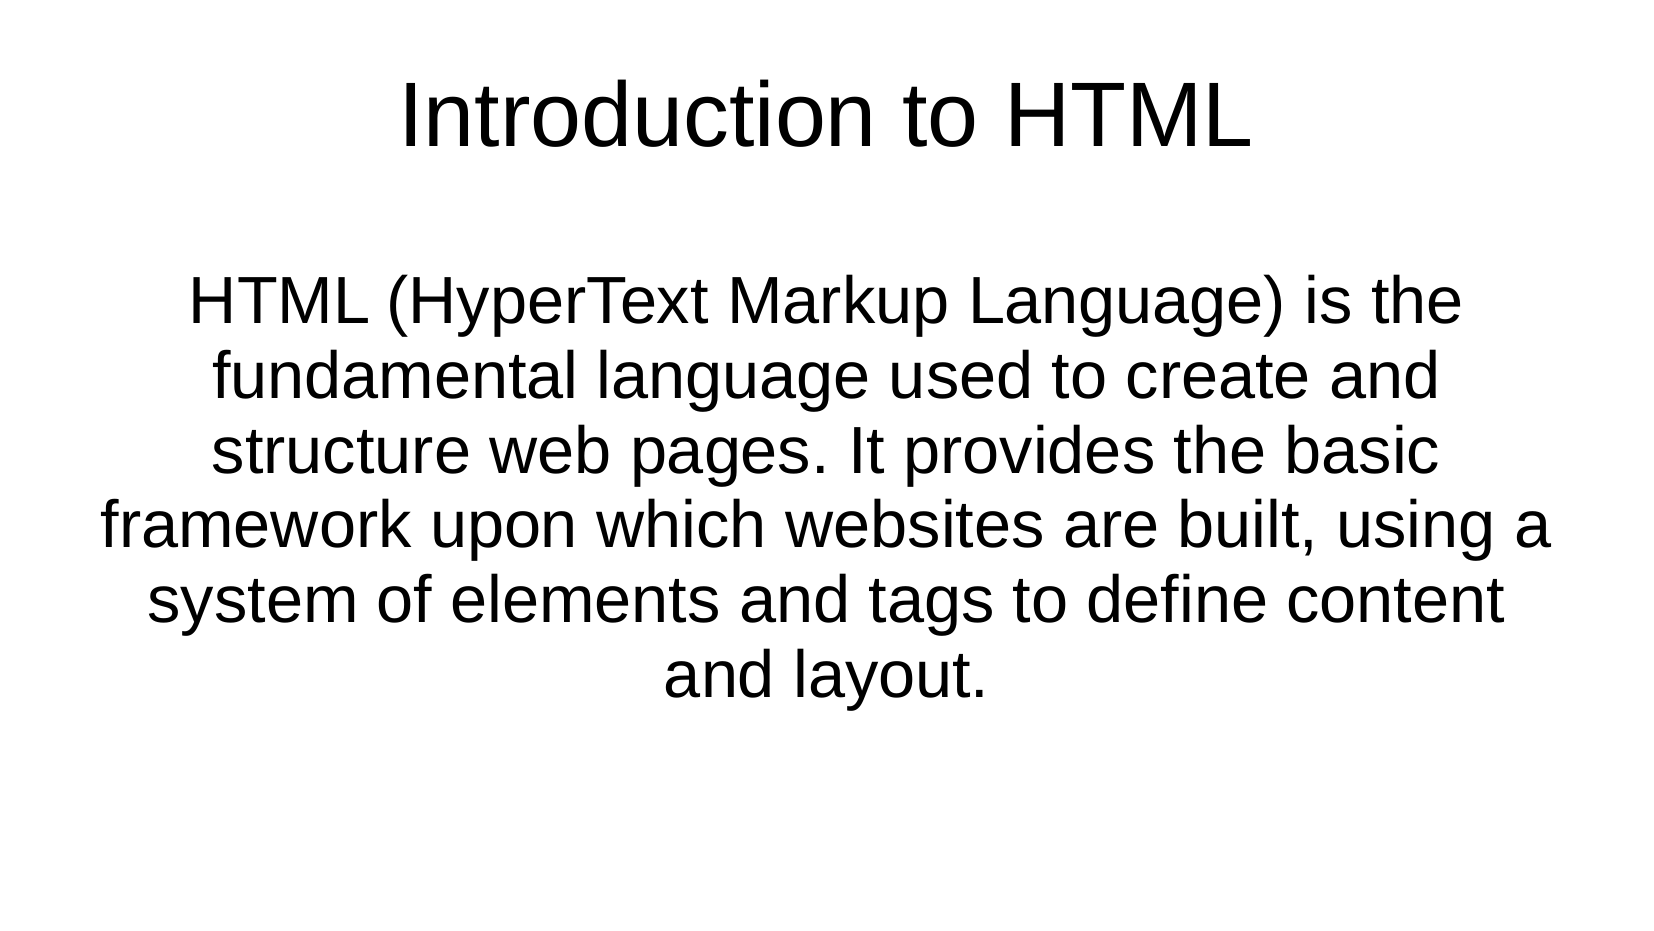

# Introduction to HTML
HTML (HyperText Markup Language) is the fundamental language used to create and structure web pages. It provides the basic framework upon which websites are built, using a system of elements and tags to define content and layout.